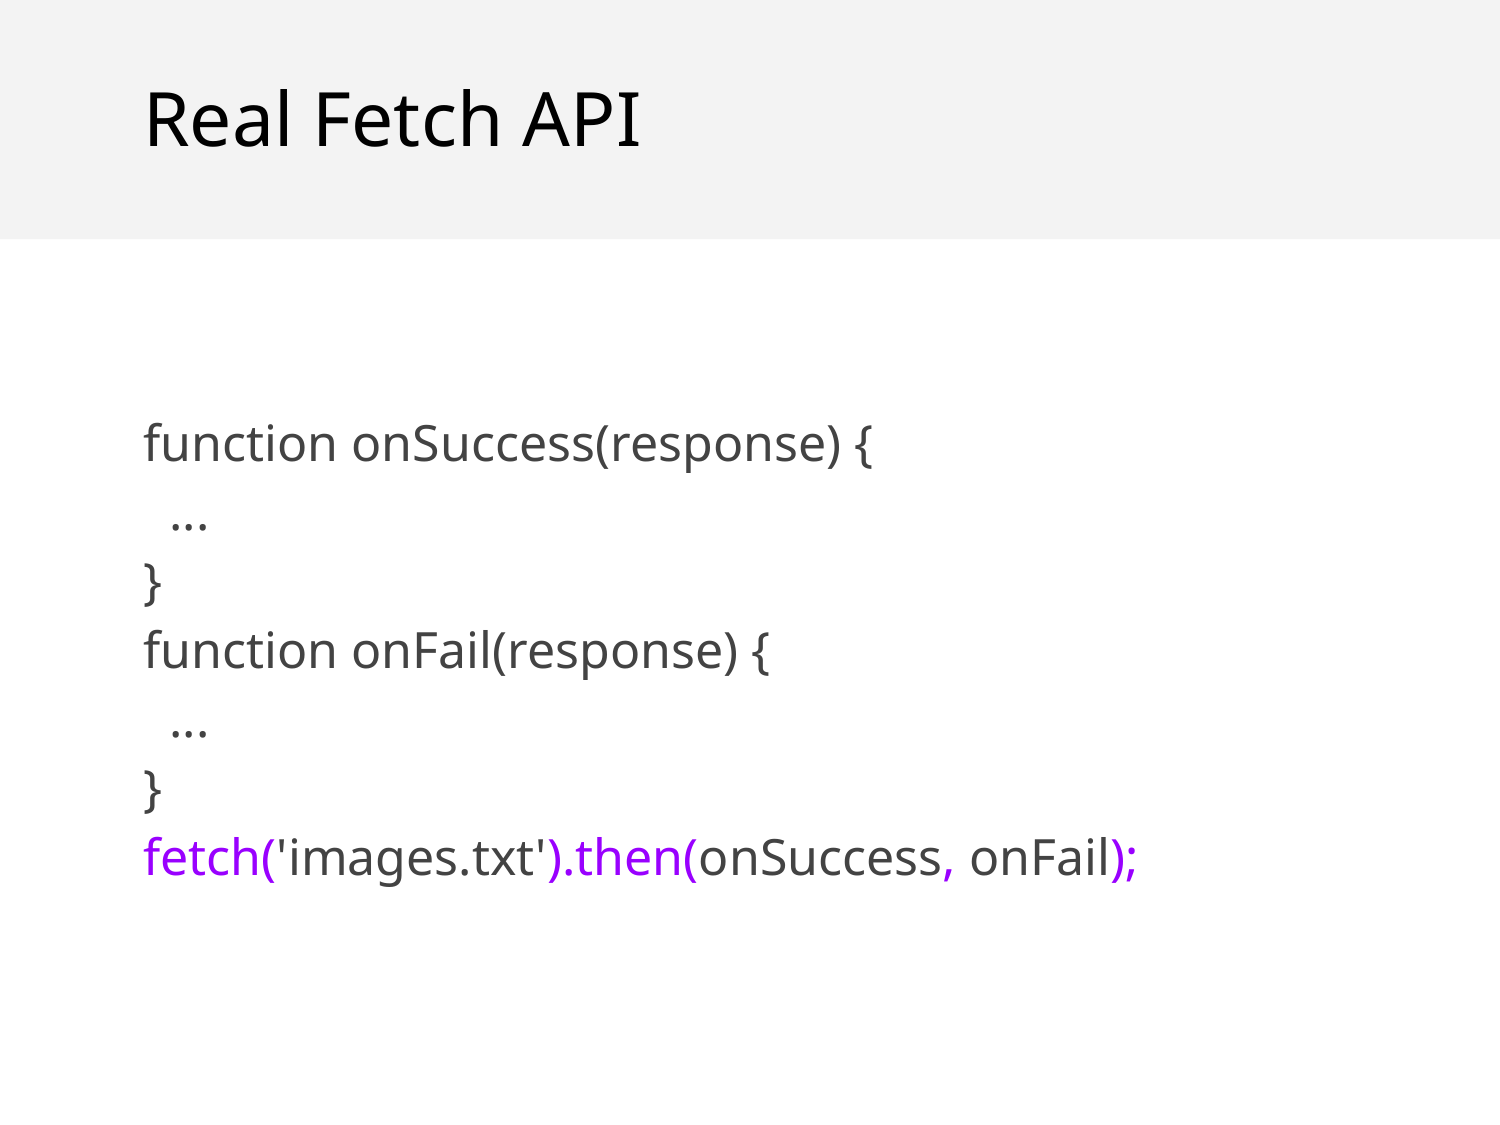

# Real Fetch API
function onSuccess(response) {
 ...
}
function onFail(response) {
 ...
}
fetch('images.txt').then(onSuccess, onFail);